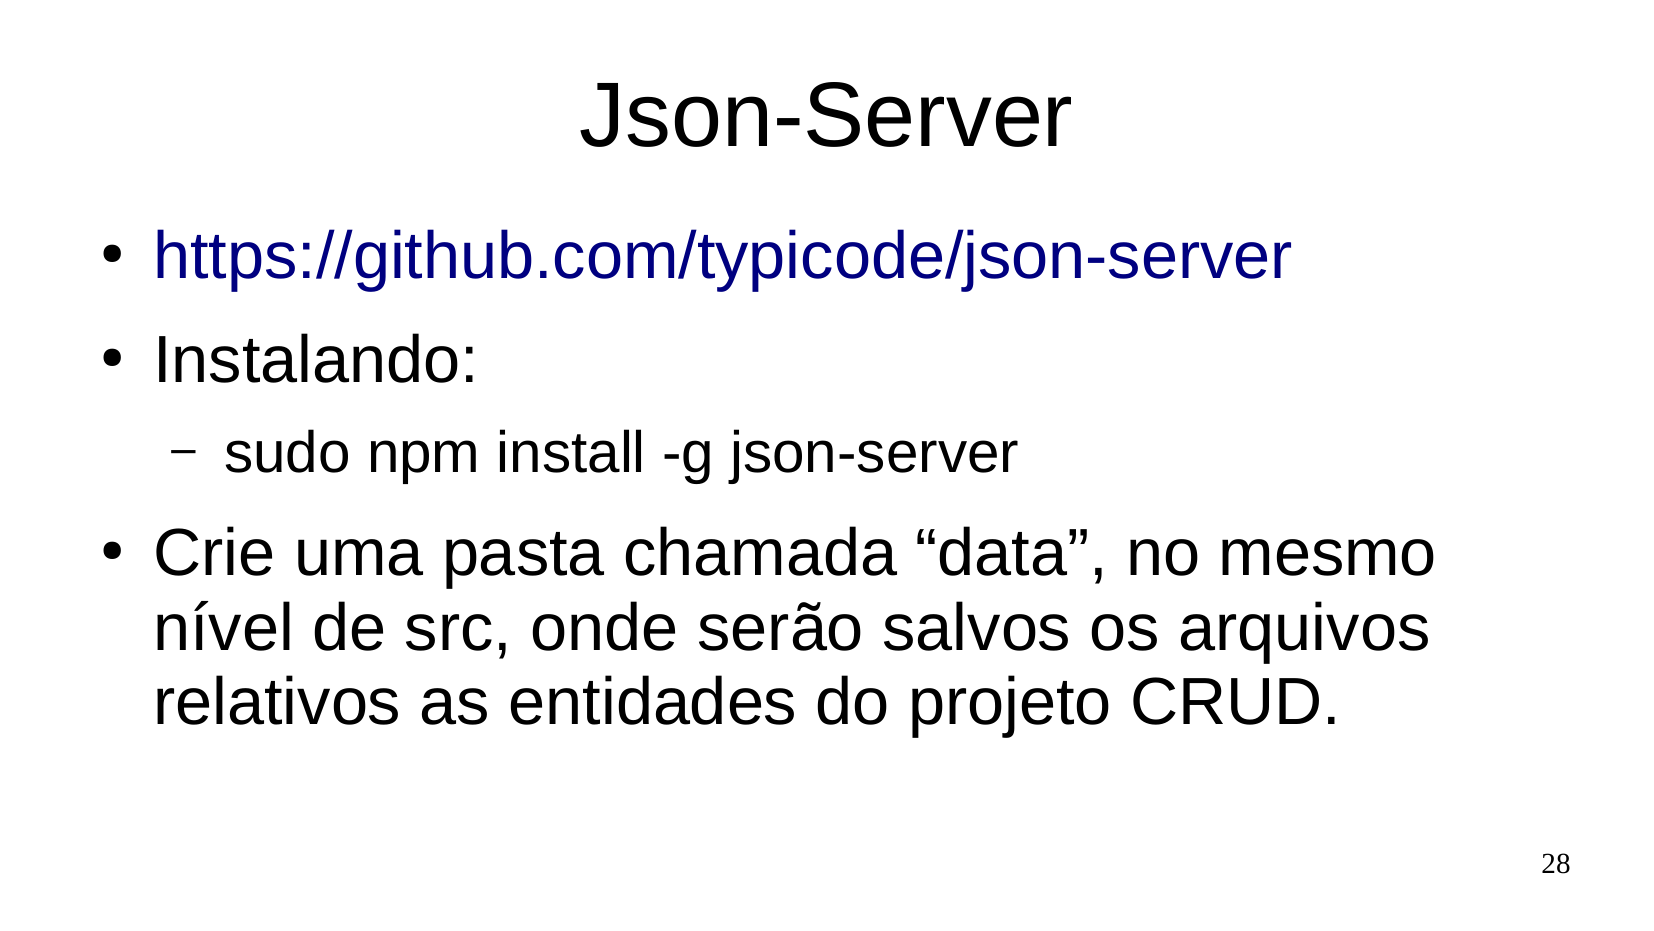

# Json-Server
https://github.com/typicode/json-server
Instalando:
sudo npm install -g json-server
Crie uma pasta chamada “data”, no mesmo nível de src, onde serão salvos os arquivos relativos as entidades do projeto CRUD.
28